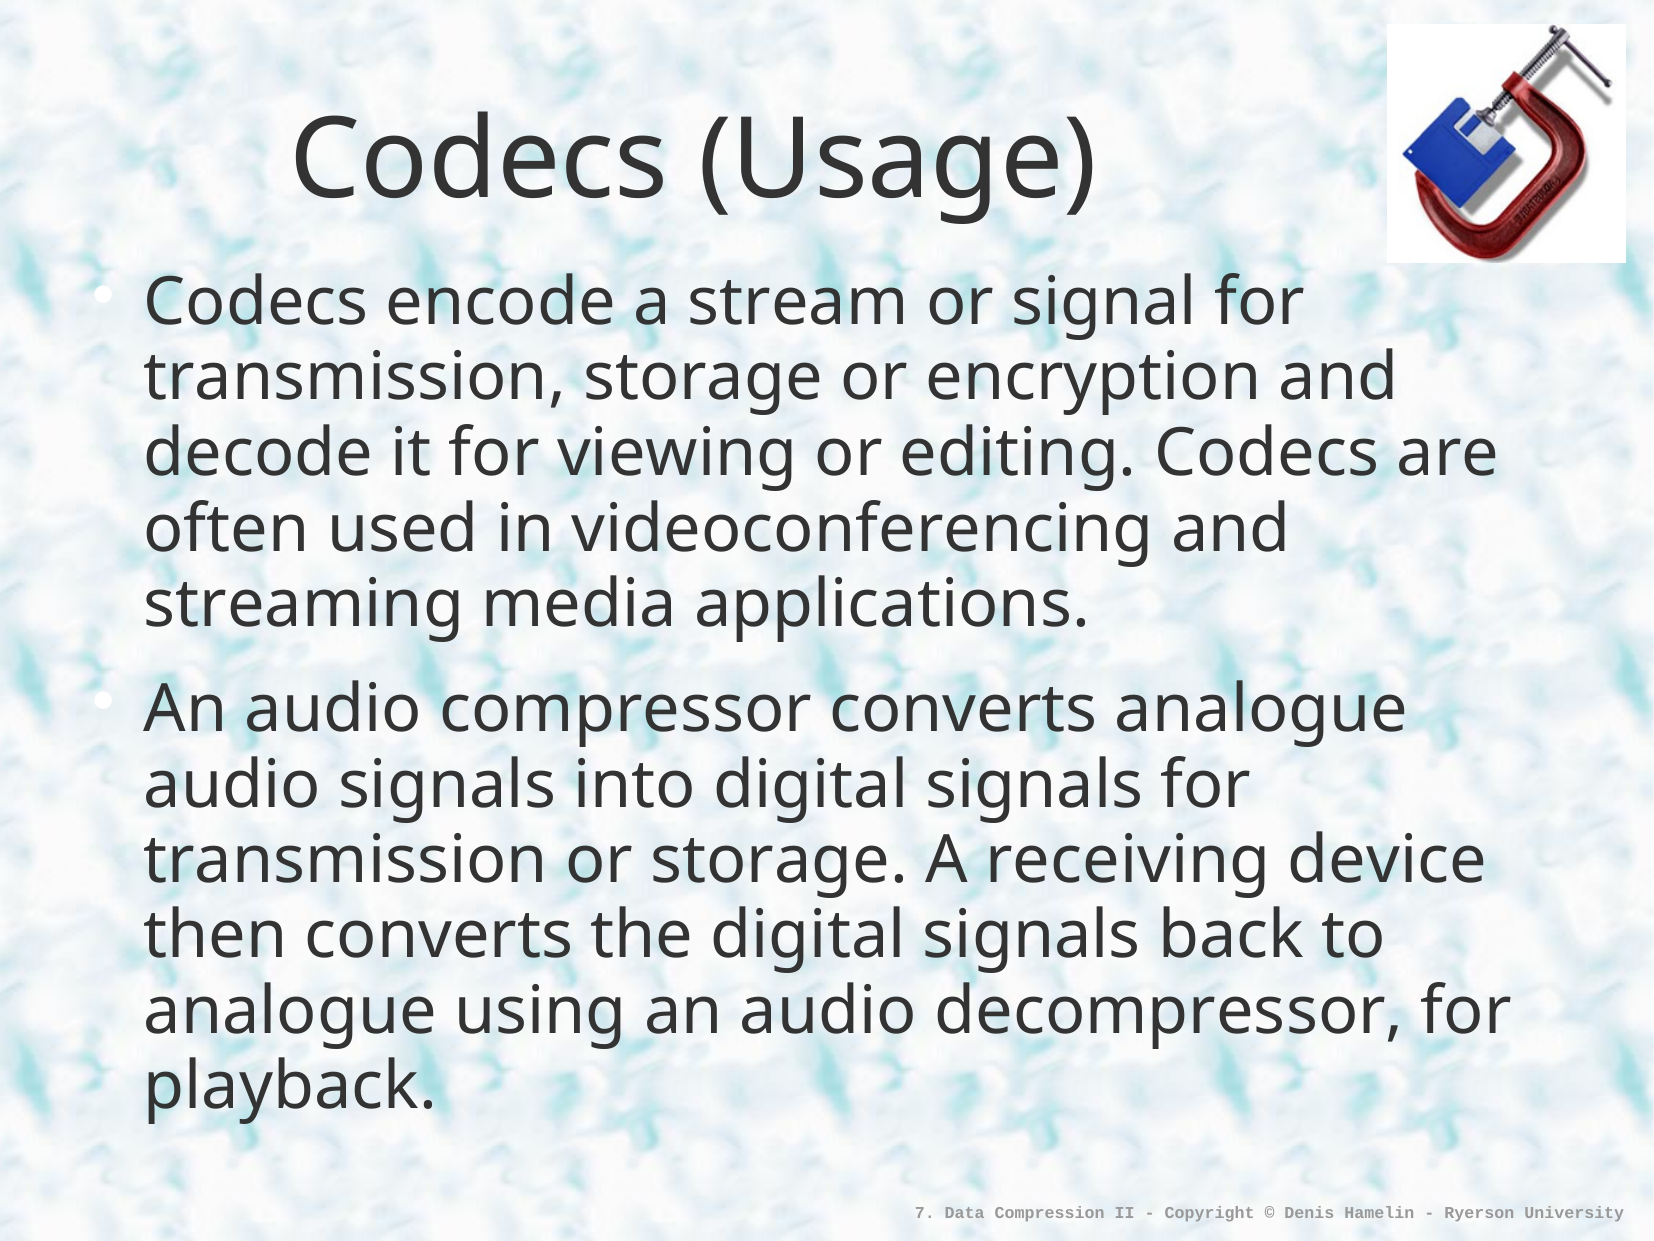

# Codecs (Usage)‏
Codecs encode a stream or signal for transmission, storage or encryption and decode it for viewing or editing. Codecs are often used in videoconferencing and streaming media applications.
An audio compressor converts analogue audio signals into digital signals for transmission or storage. A receiving device then converts the digital signals back to analogue using an audio decompressor, for playback.